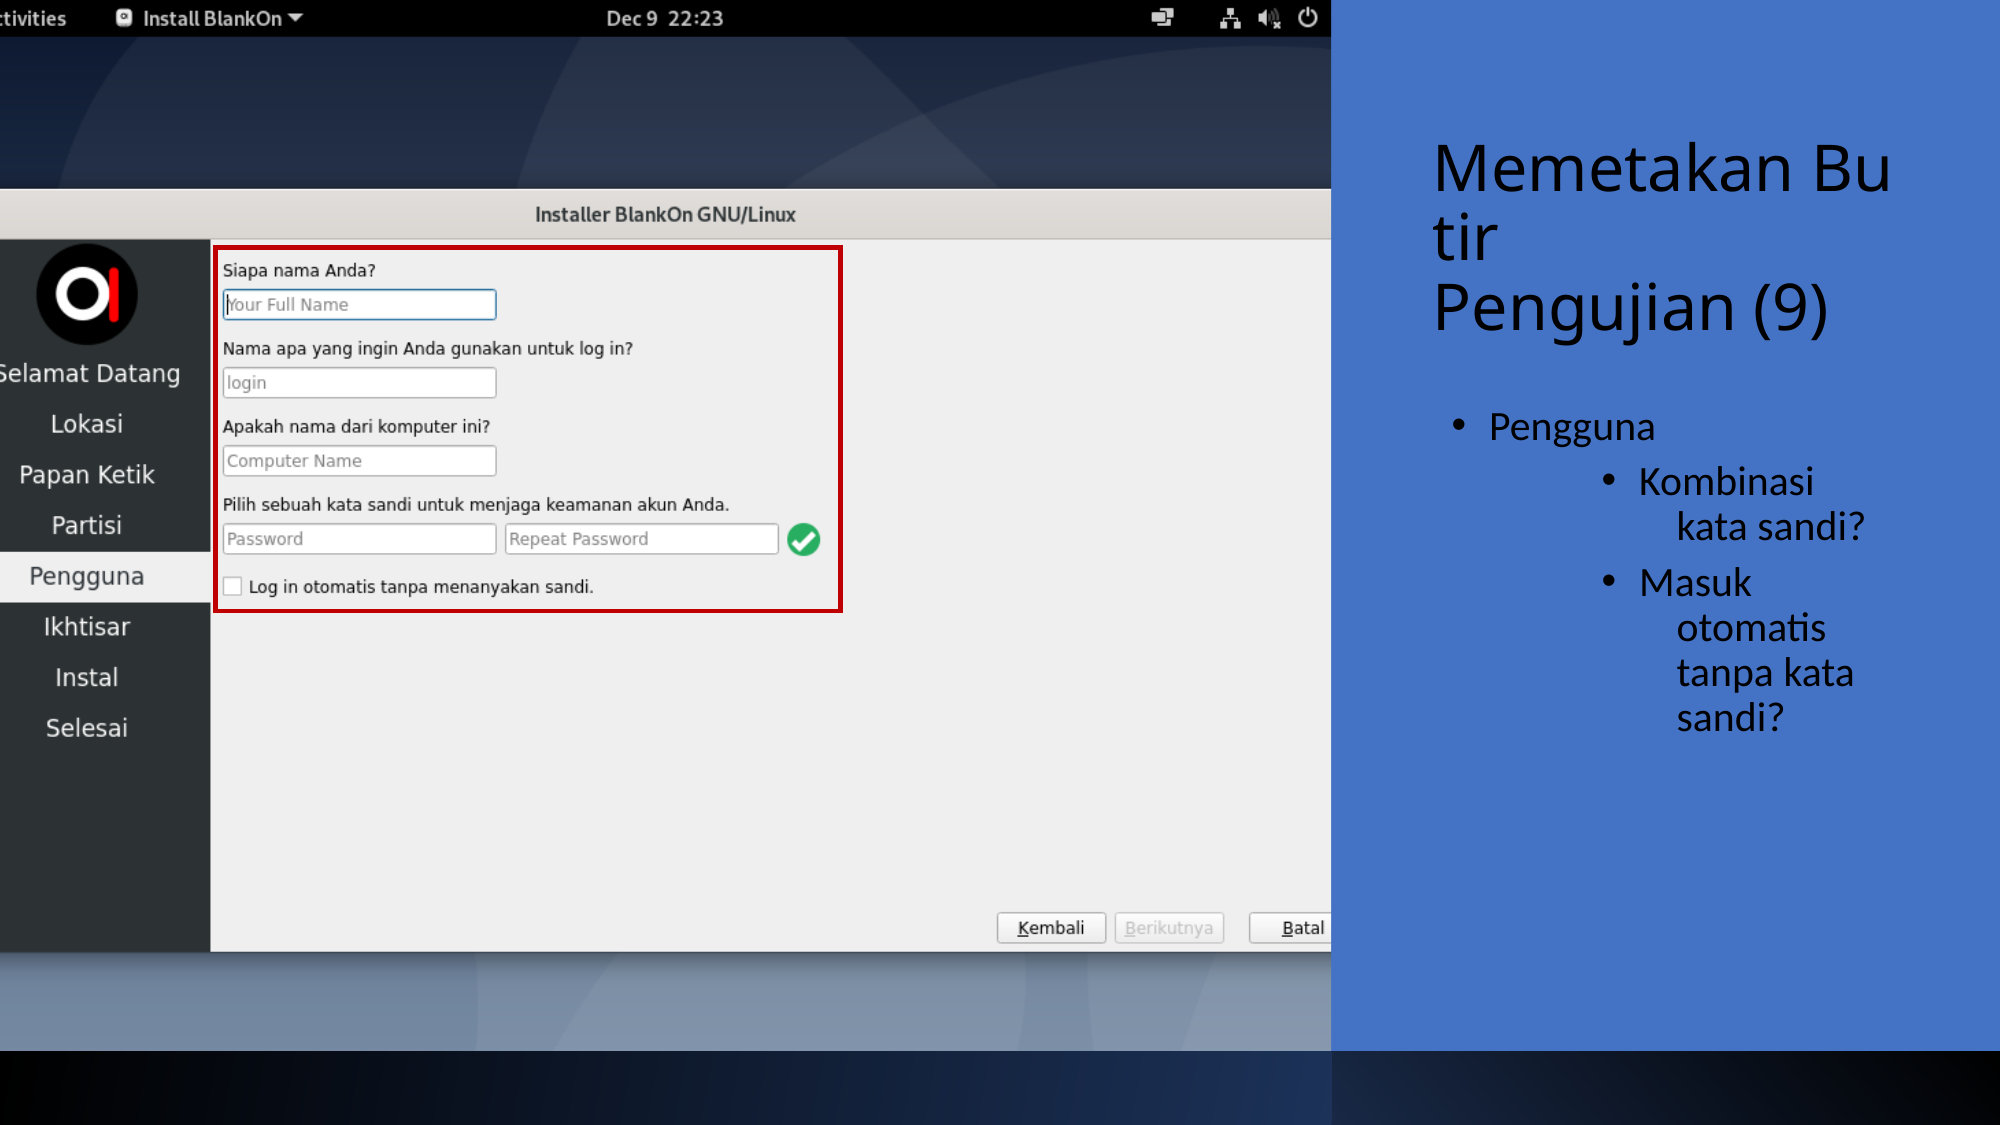

# Memetakan Butir  Pengujian (9)
Pengguna
Kombinasi kata sandi?
Masuk otomatis tanpa kata sandi?